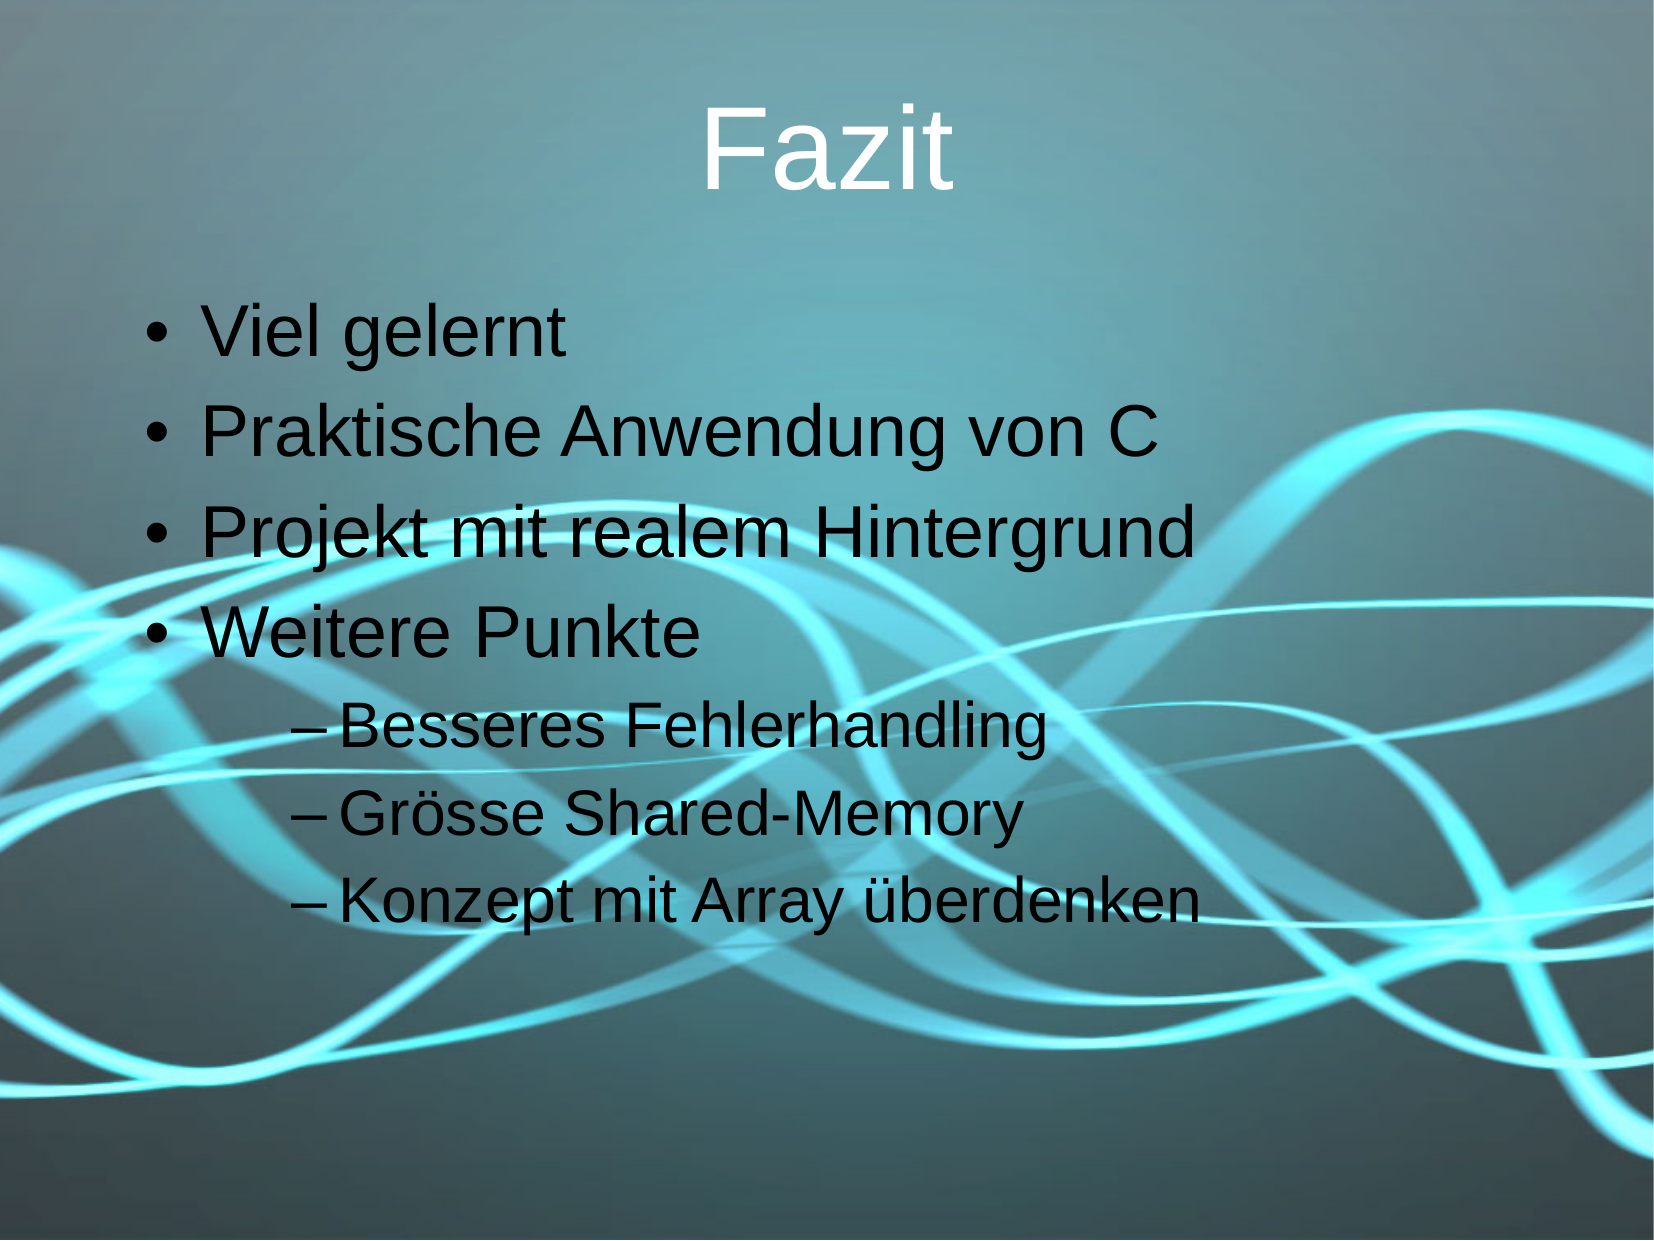

# Fazit
Viel gelernt
Praktische Anwendung von C
Projekt mit realem Hintergrund
Weitere Punkte
Besseres Fehlerhandling
Grösse Shared-Memory
Konzept mit Array überdenken